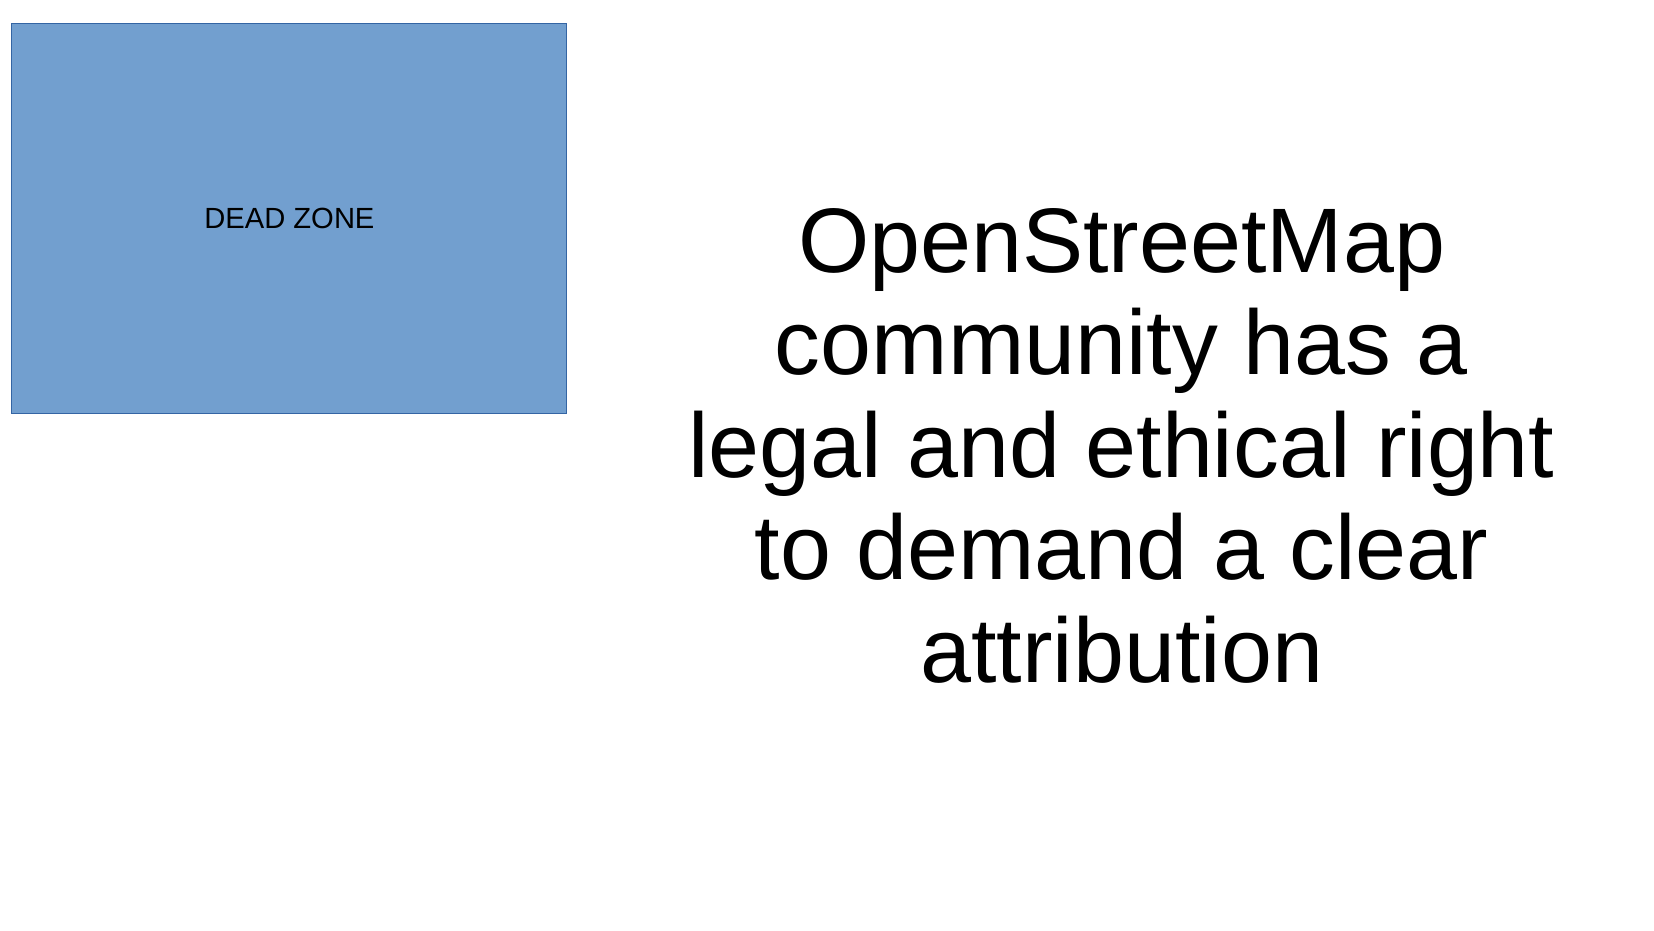

# OpenStreetMap community has a legal and ethical right to demand a clear attribution